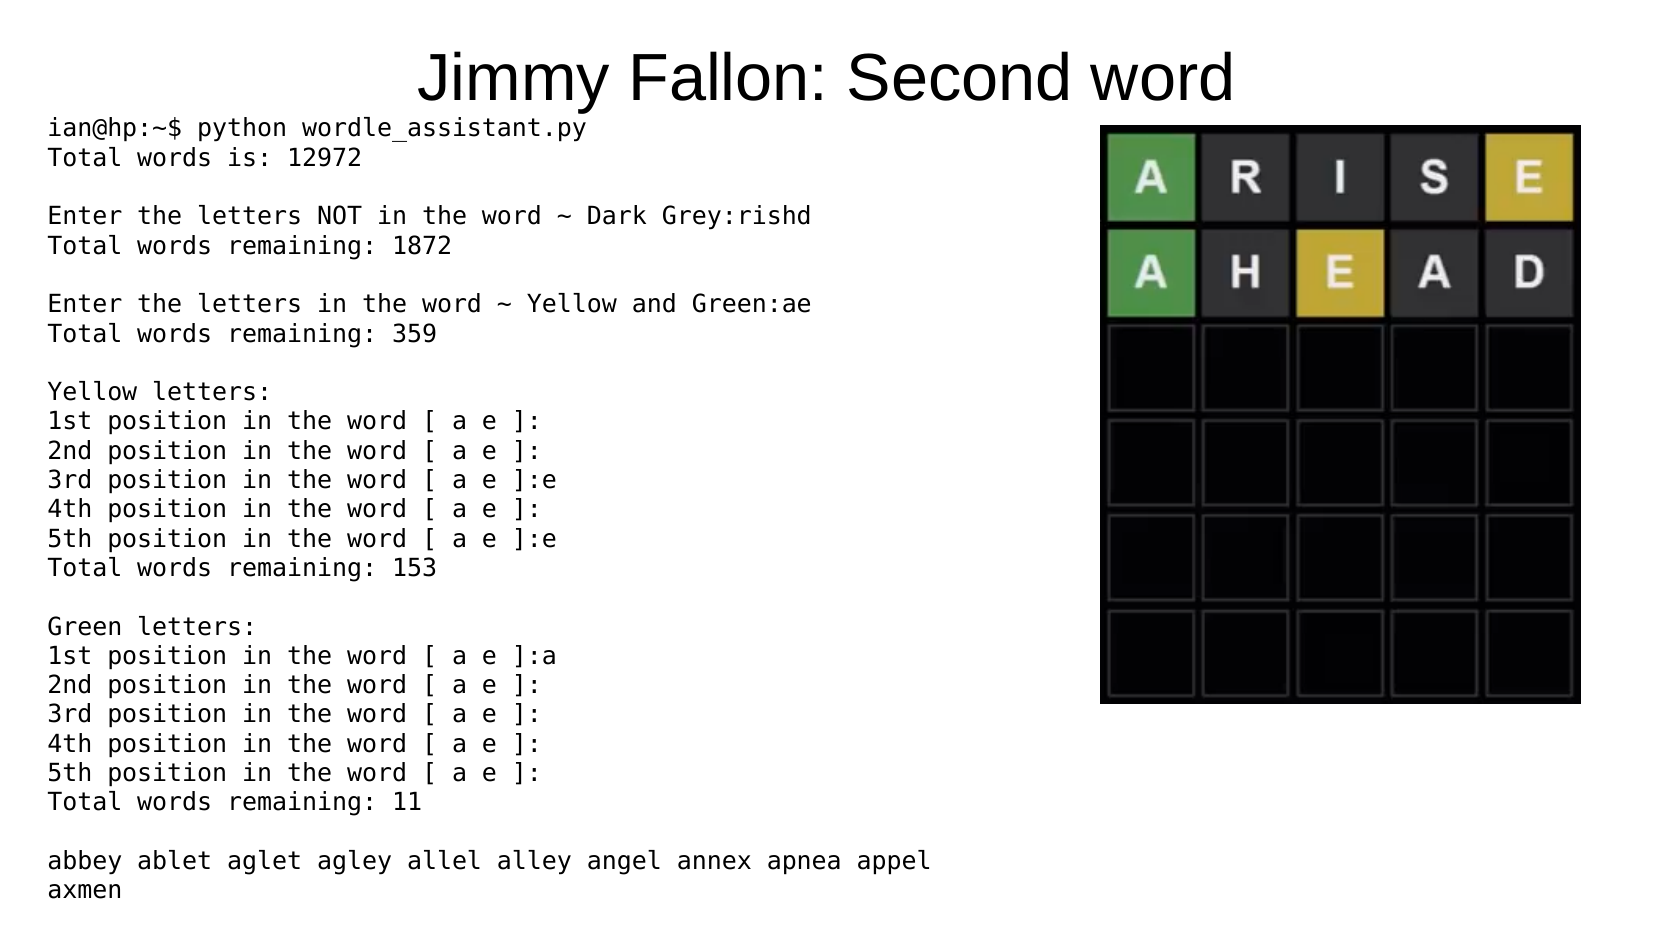

# Jimmy Fallon: Second word
ian@hp:~$ python wordle_assistant.py
Total words is: 12972
Enter the letters NOT in the word ~ Dark Grey:rishd
Total words remaining: 1872
Enter the letters in the word ~ Yellow and Green:ae
Total words remaining: 359
Yellow letters:
1st position in the word [ a e ]:
2nd position in the word [ a e ]:
3rd position in the word [ a e ]:e
4th position in the word [ a e ]:
5th position in the word [ a e ]:e
Total words remaining: 153
Green letters:
1st position in the word [ a e ]:a
2nd position in the word [ a e ]:
3rd position in the word [ a e ]:
4th position in the word [ a e ]:
5th position in the word [ a e ]:
Total words remaining: 11
abbey ablet aglet agley allel alley angel annex apnea appel
axmen